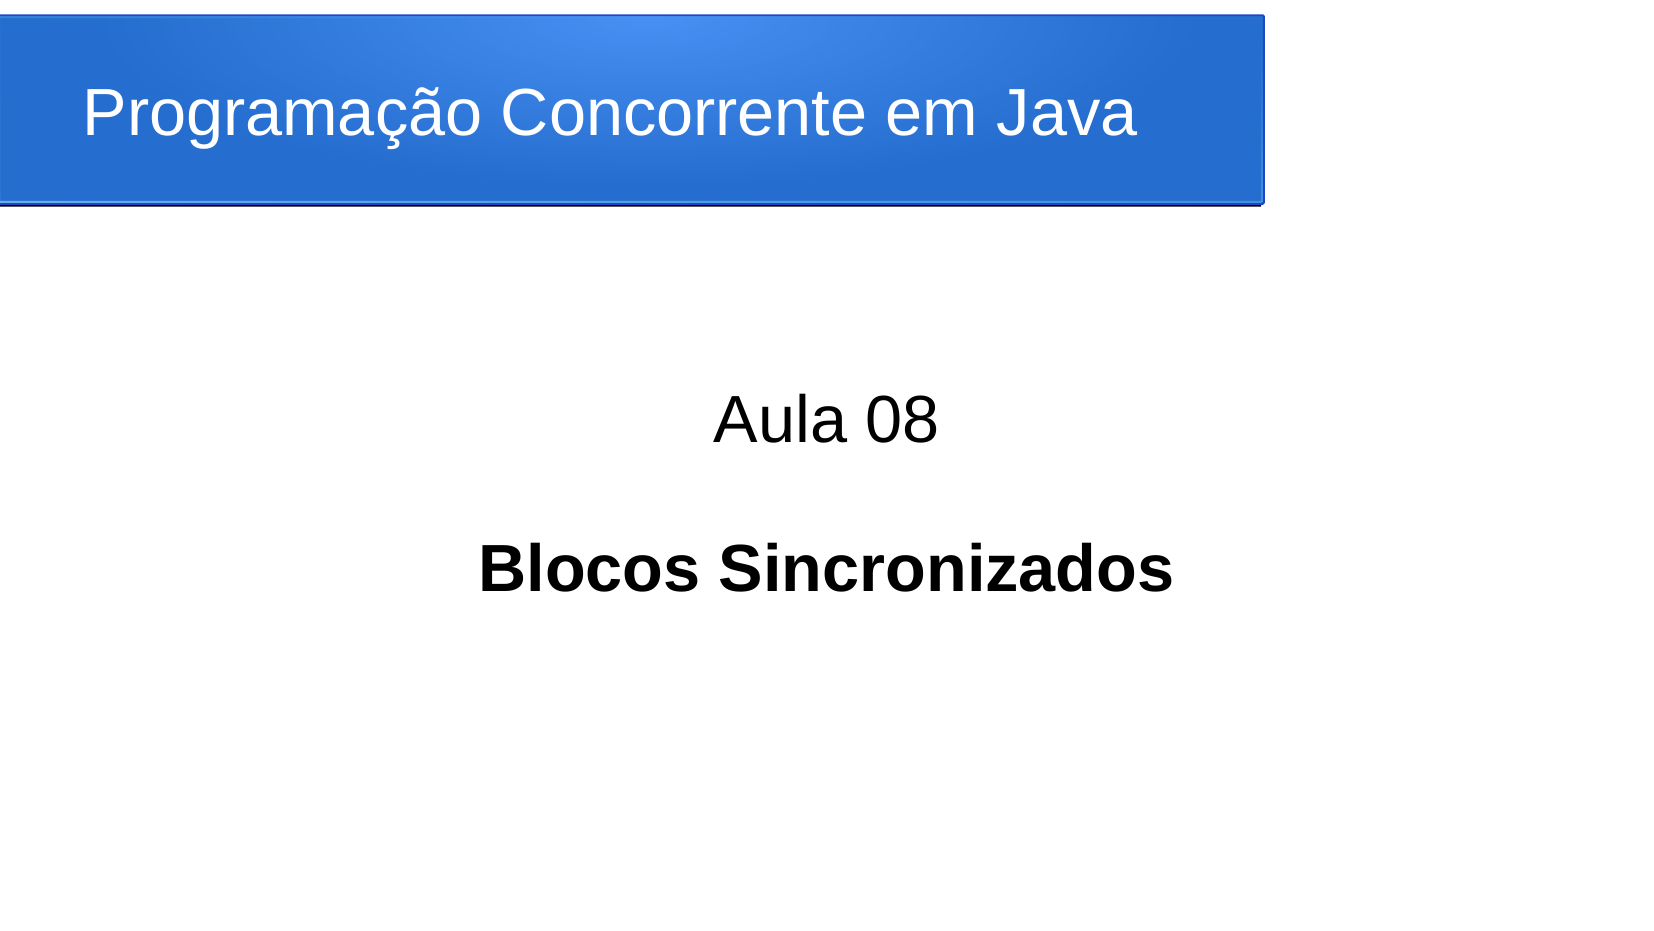

# Programação Concorrente em Java
Aula 08
Blocos Sincronizados